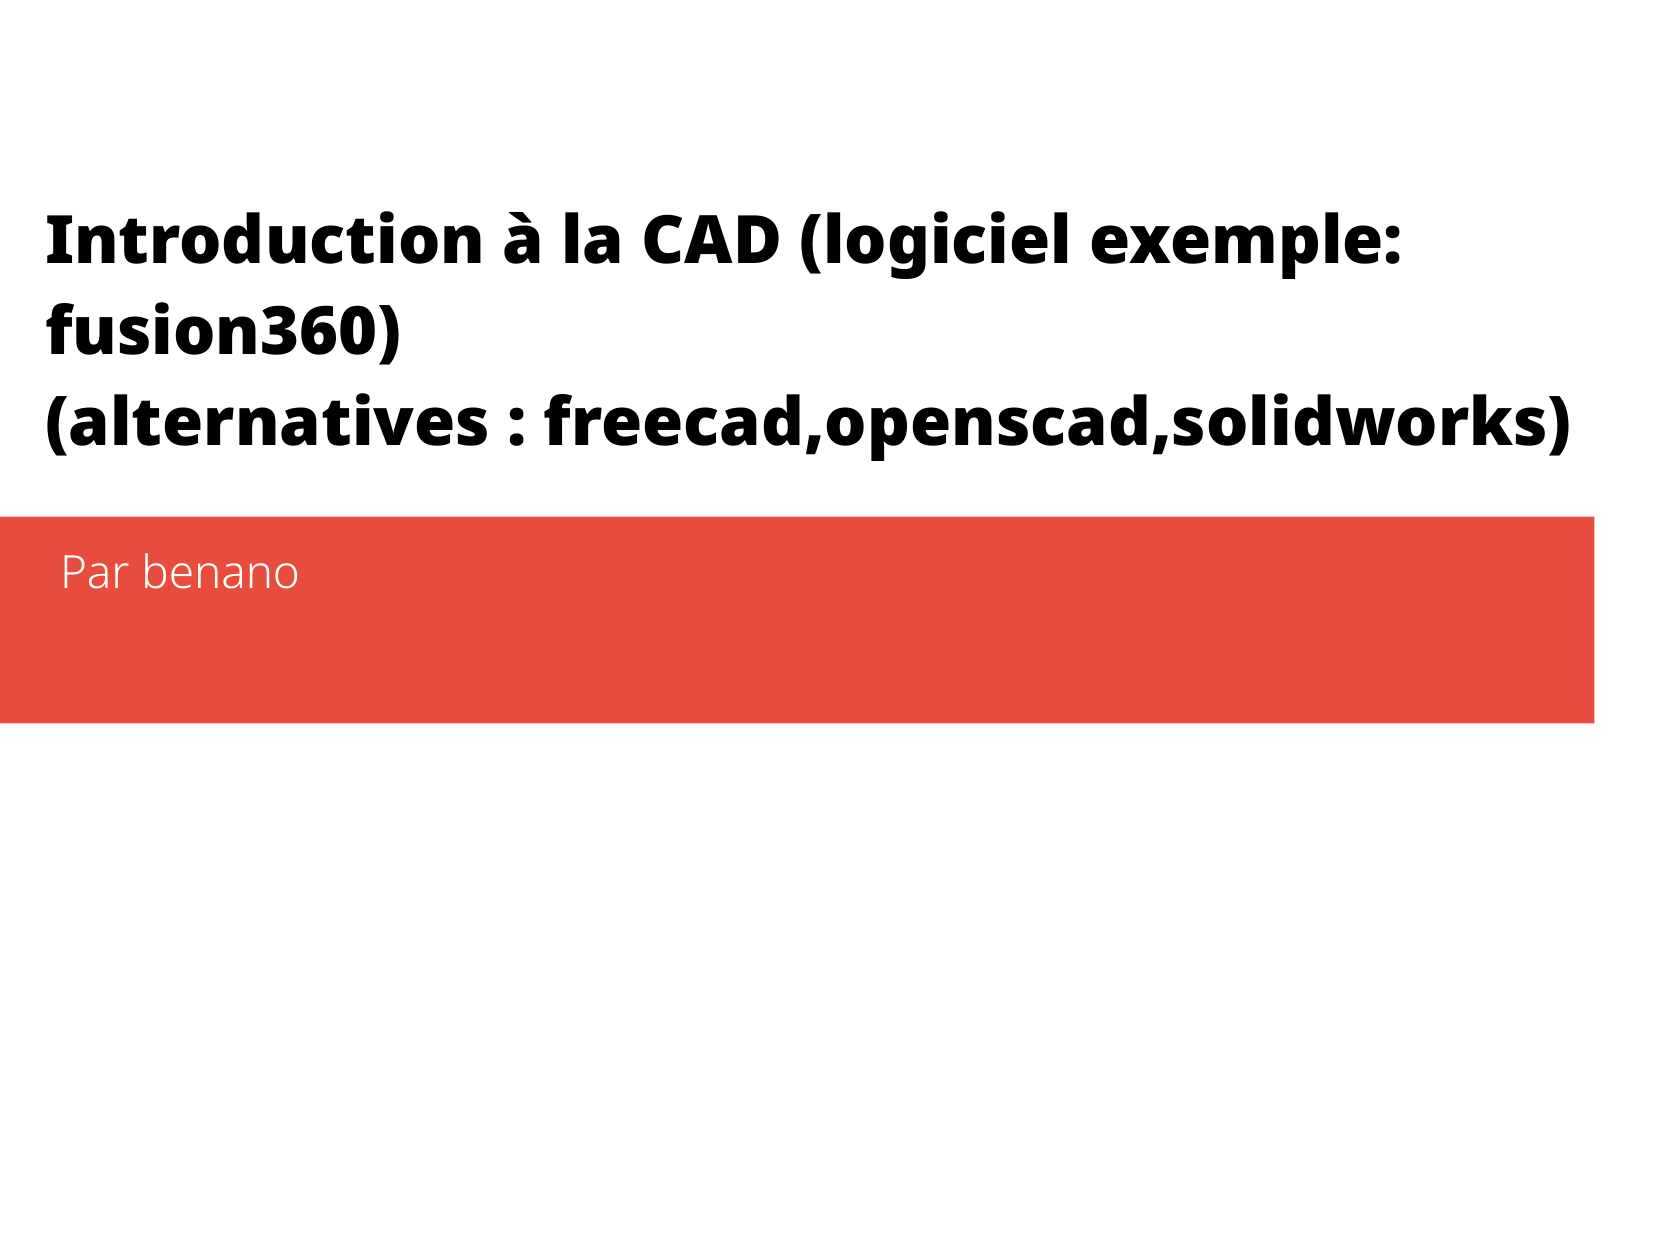

# Introduction à la CAD (logiciel exemple: fusion360) (alternatives : freecad,openscad,solidworks)
Par benano